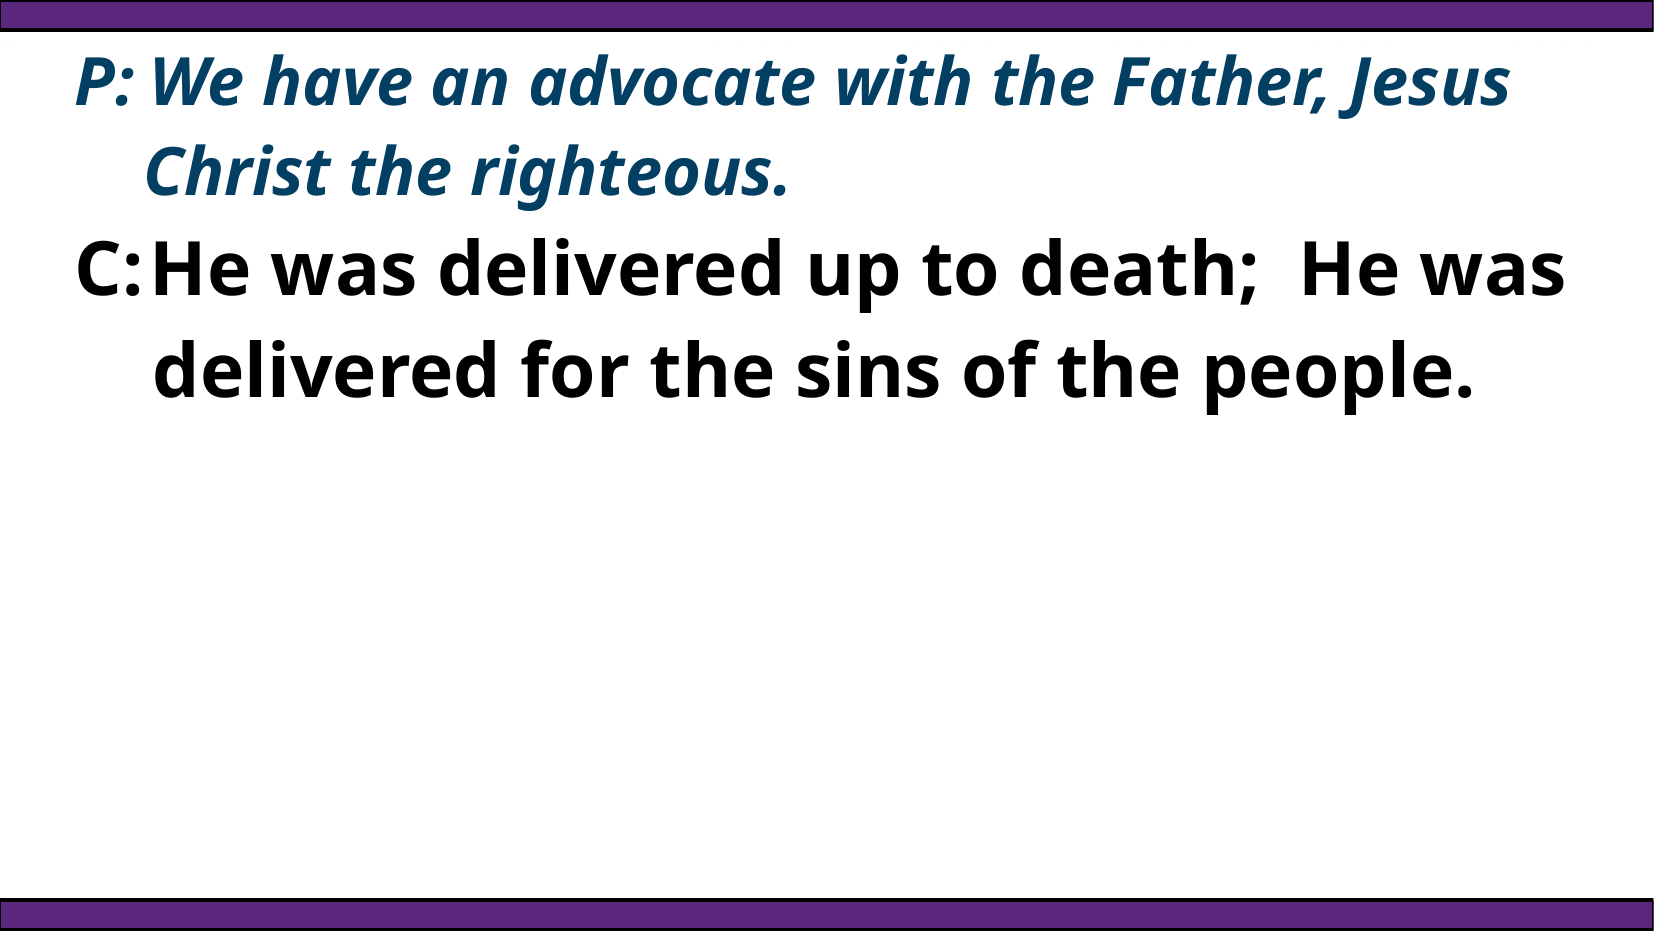

P:	We have an advocate with the Father, Jesus
 Christ the righteous.
C:	He was delivered up to death; He was
 delivered for the sins of the people.